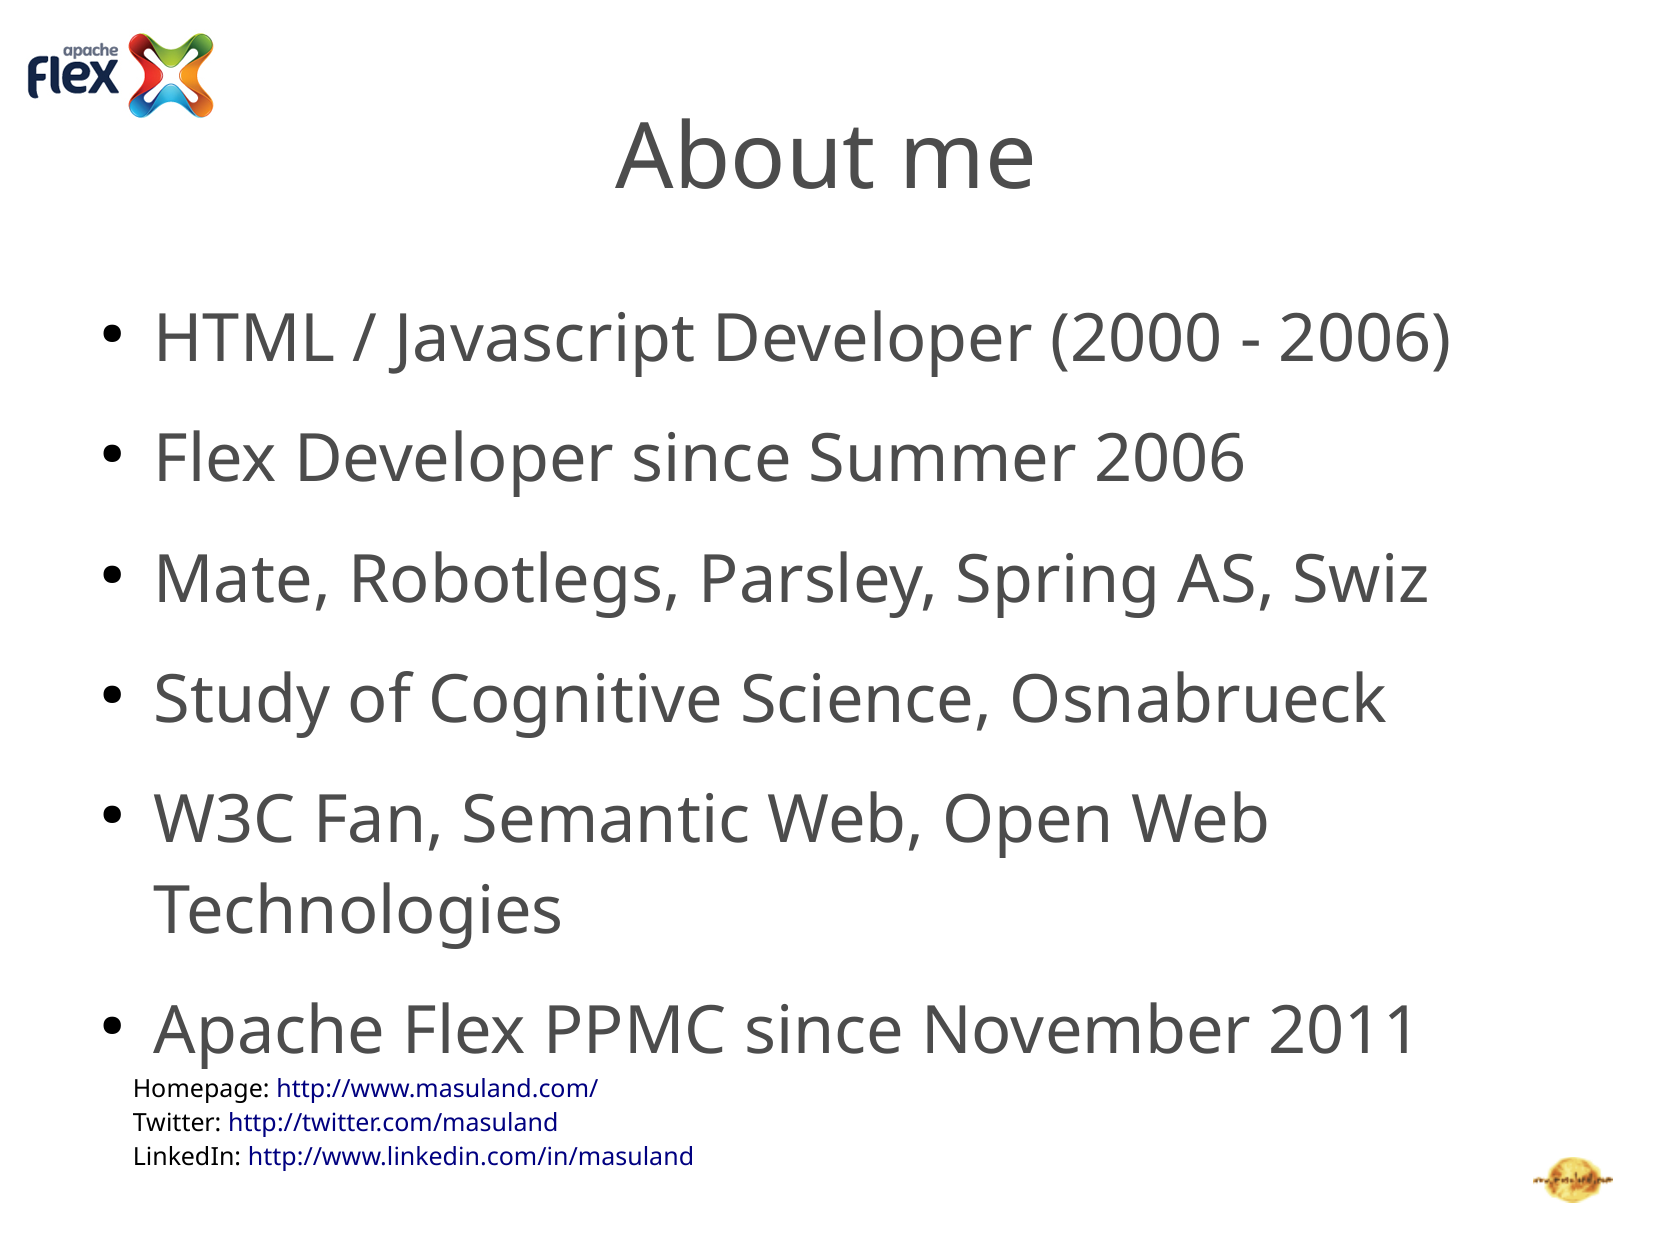

# About me
HTML / Javascript Developer (2000 - 2006)
Flex Developer since Summer 2006
Mate, Robotlegs, Parsley, Spring AS, Swiz
Study of Cognitive Science, Osnabrueck
W3C Fan, Semantic Web, Open Web Technologies
Apache Flex PPMC since November 2011
Homepage: http://www.masuland.com/
Twitter: http://twitter.com/masuland
LinkedIn: http://www.linkedin.com/in/masuland